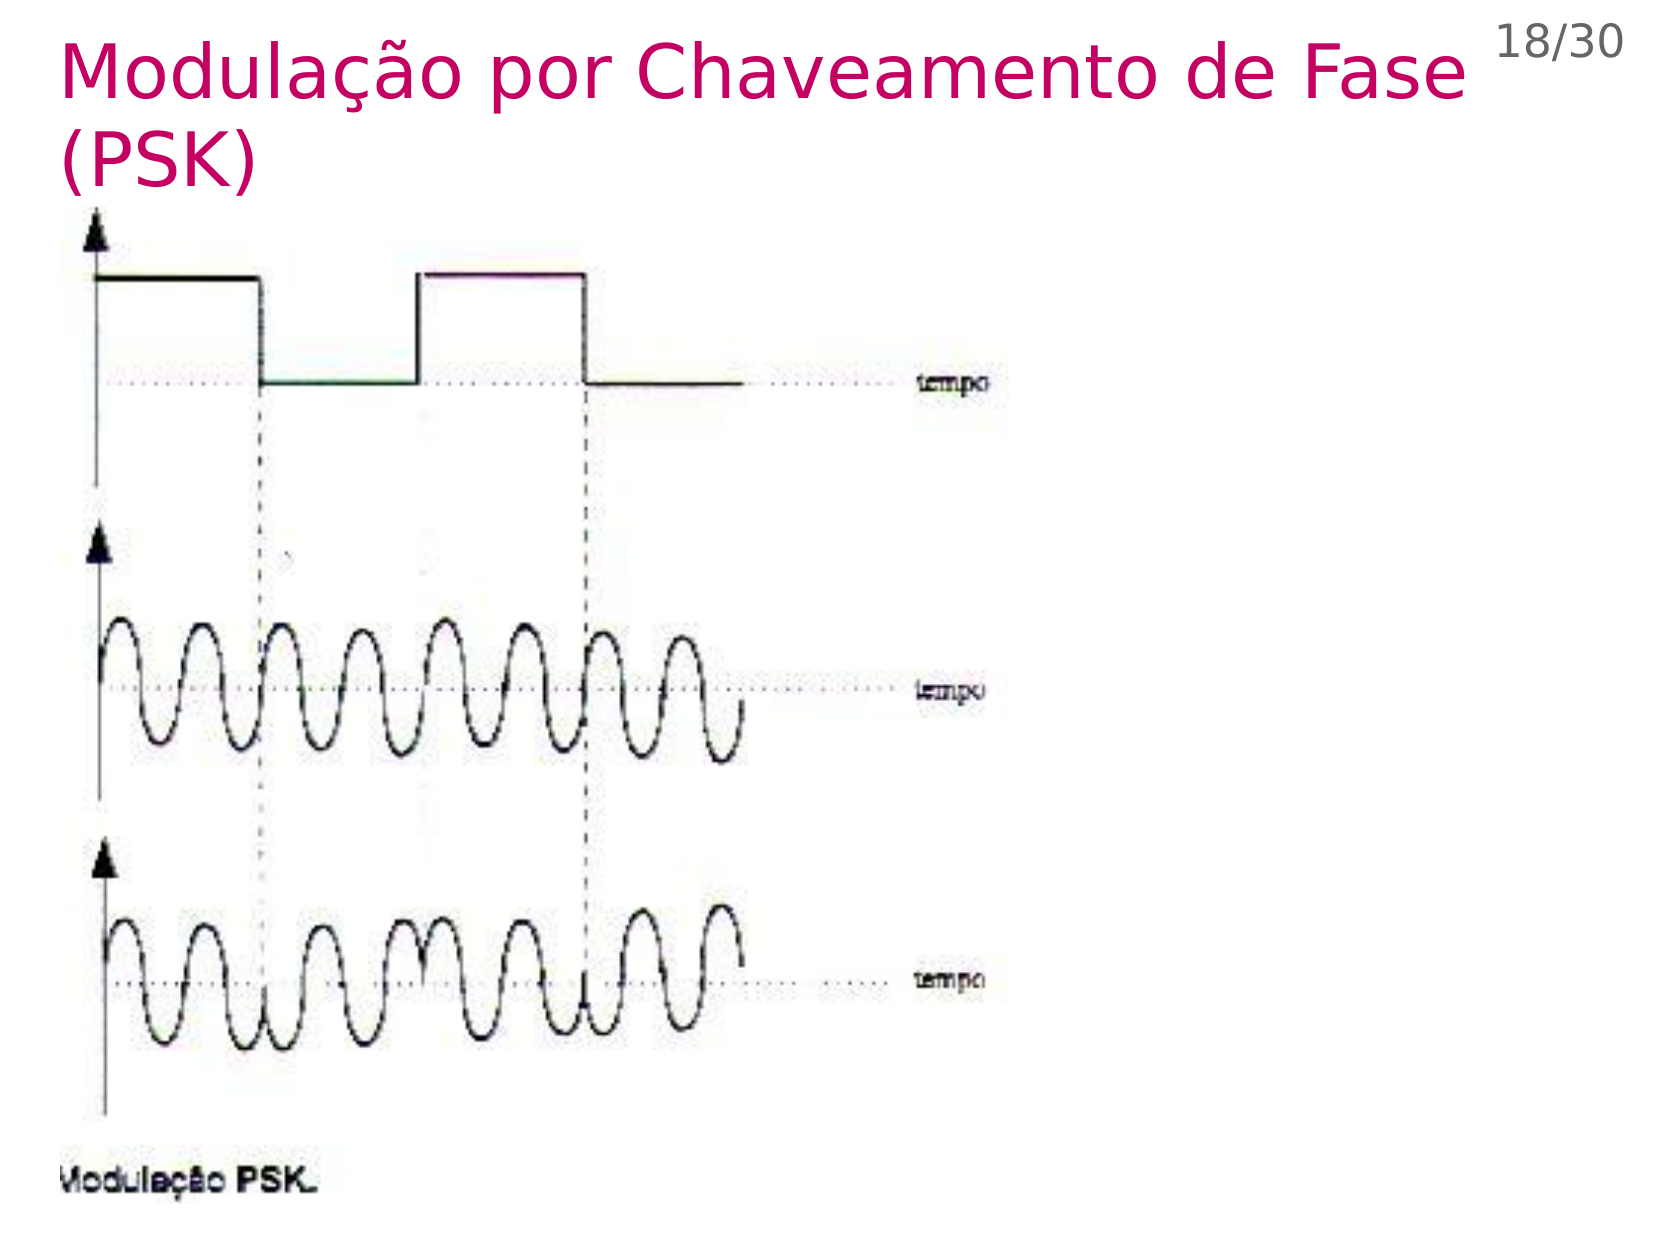

18
# Modulação por Chaveamento de Fase
(PSK)